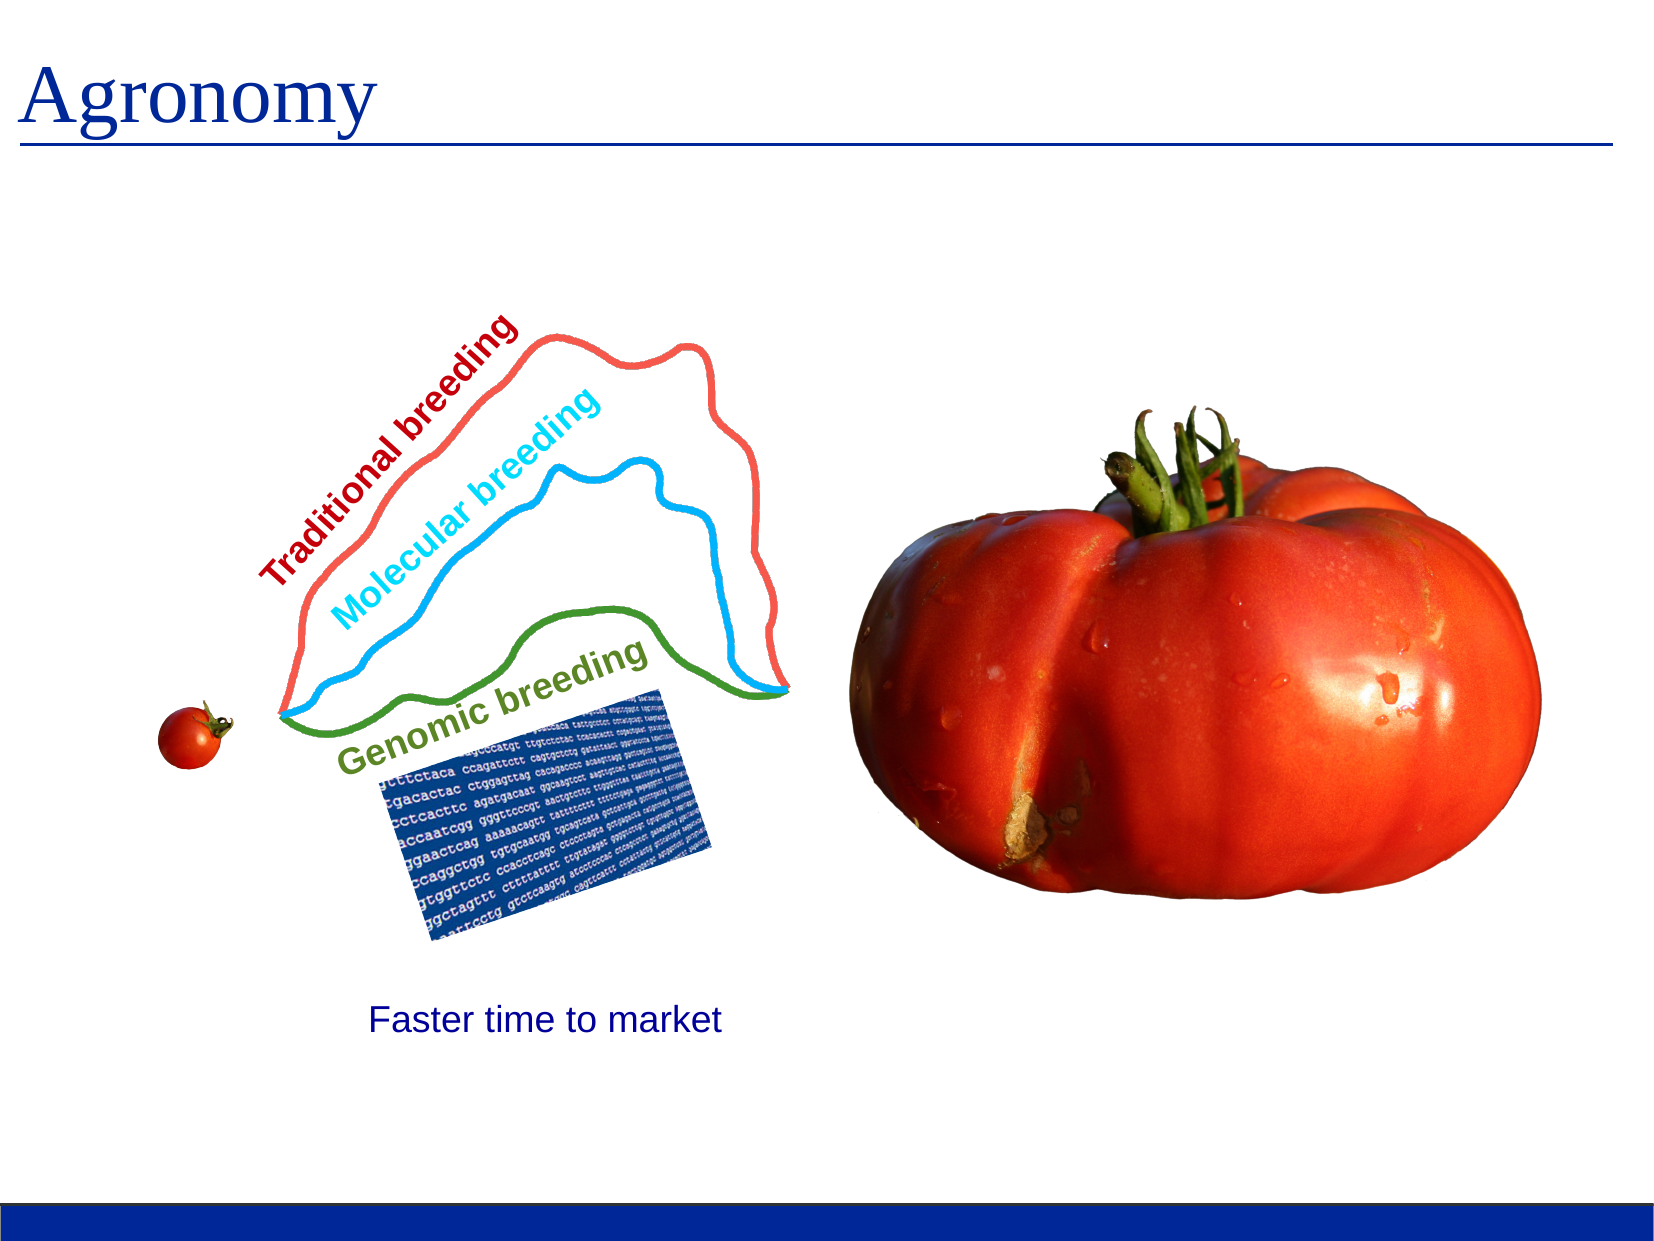

# Agronomy
Traditional breeding
Molecular breeding
Genomic breeding
Faster time to market